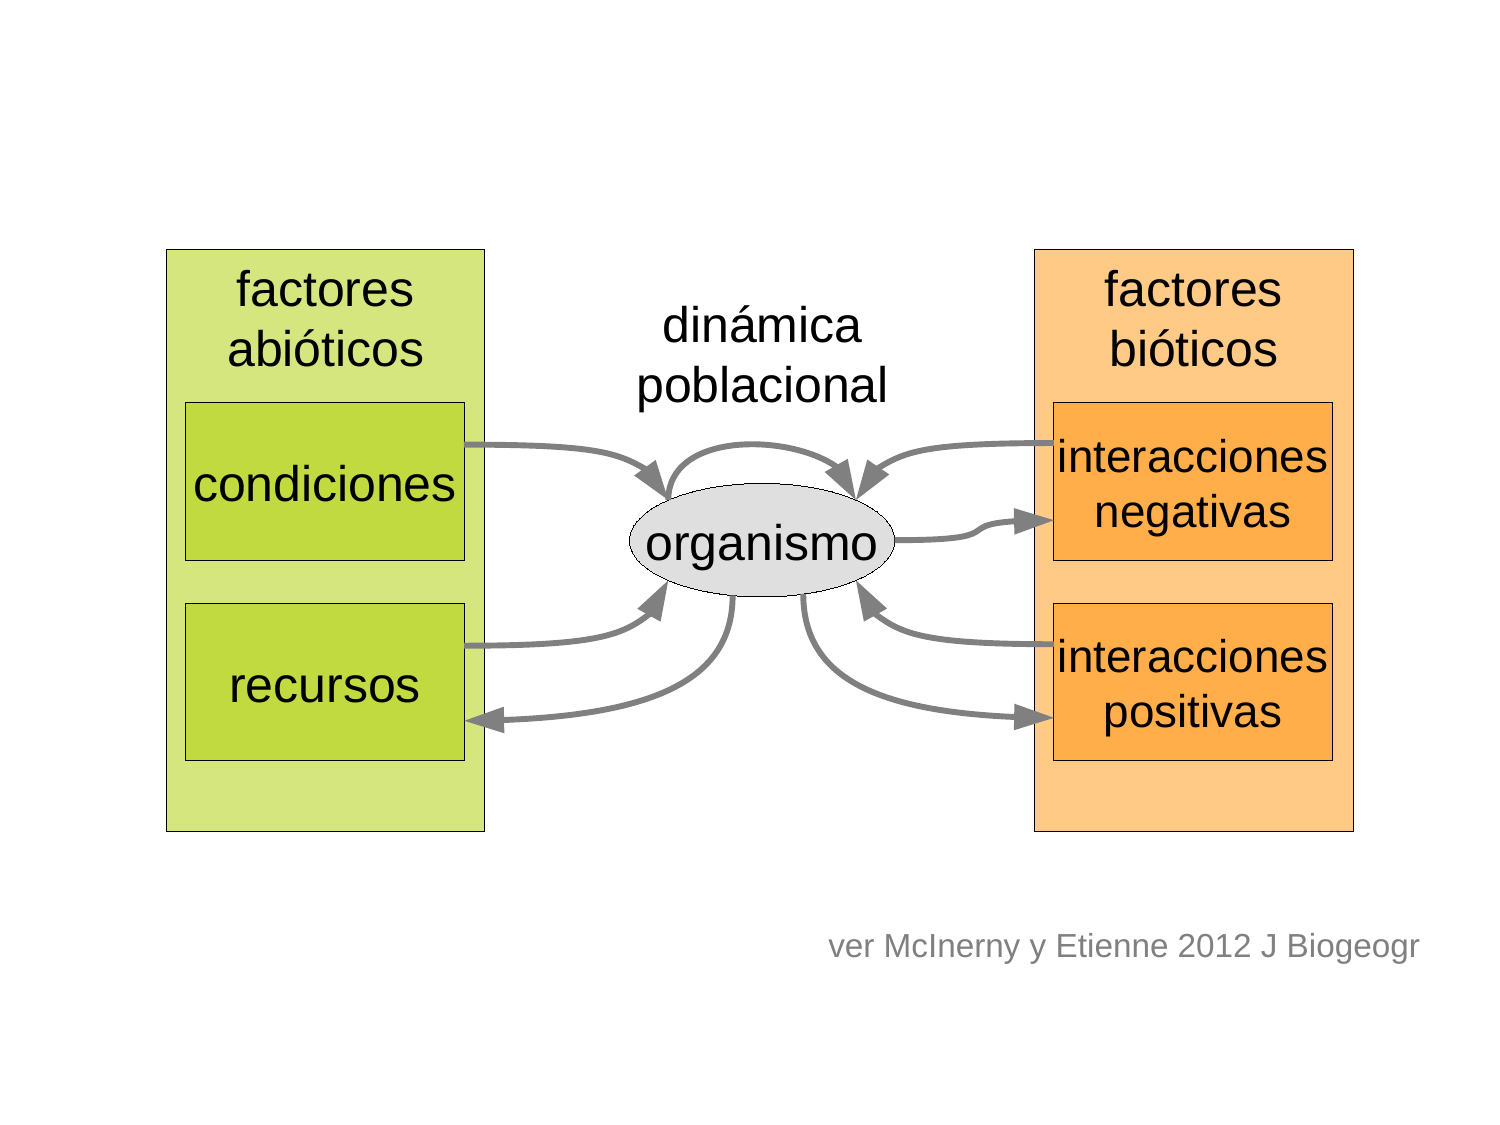

factores
abióticos
factores
bióticos
dinámica
poblacional
condiciones
interacciones
negativas
organismo
recursos
interacciones
positivas
ver McInerny y Etienne 2012 J Biogeogr